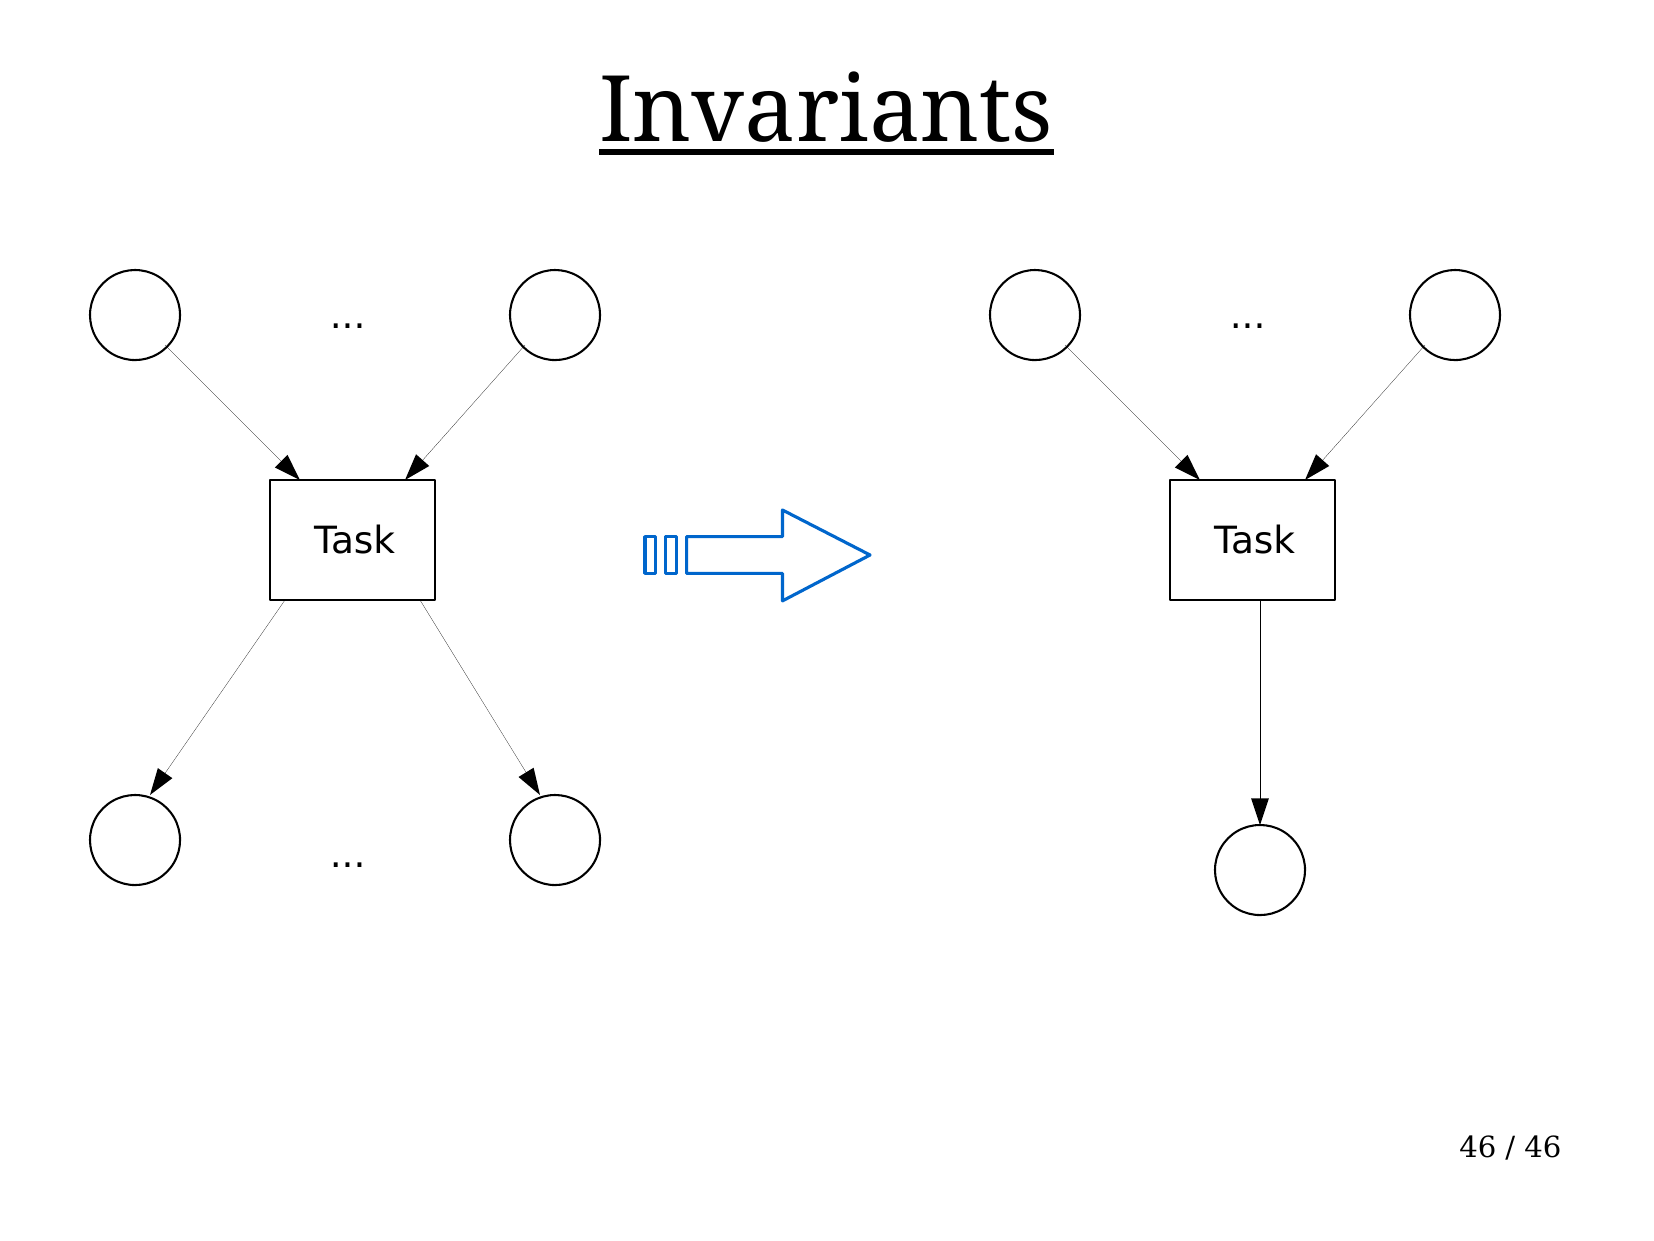

# Invariants
...
...
Task
Task
...
46